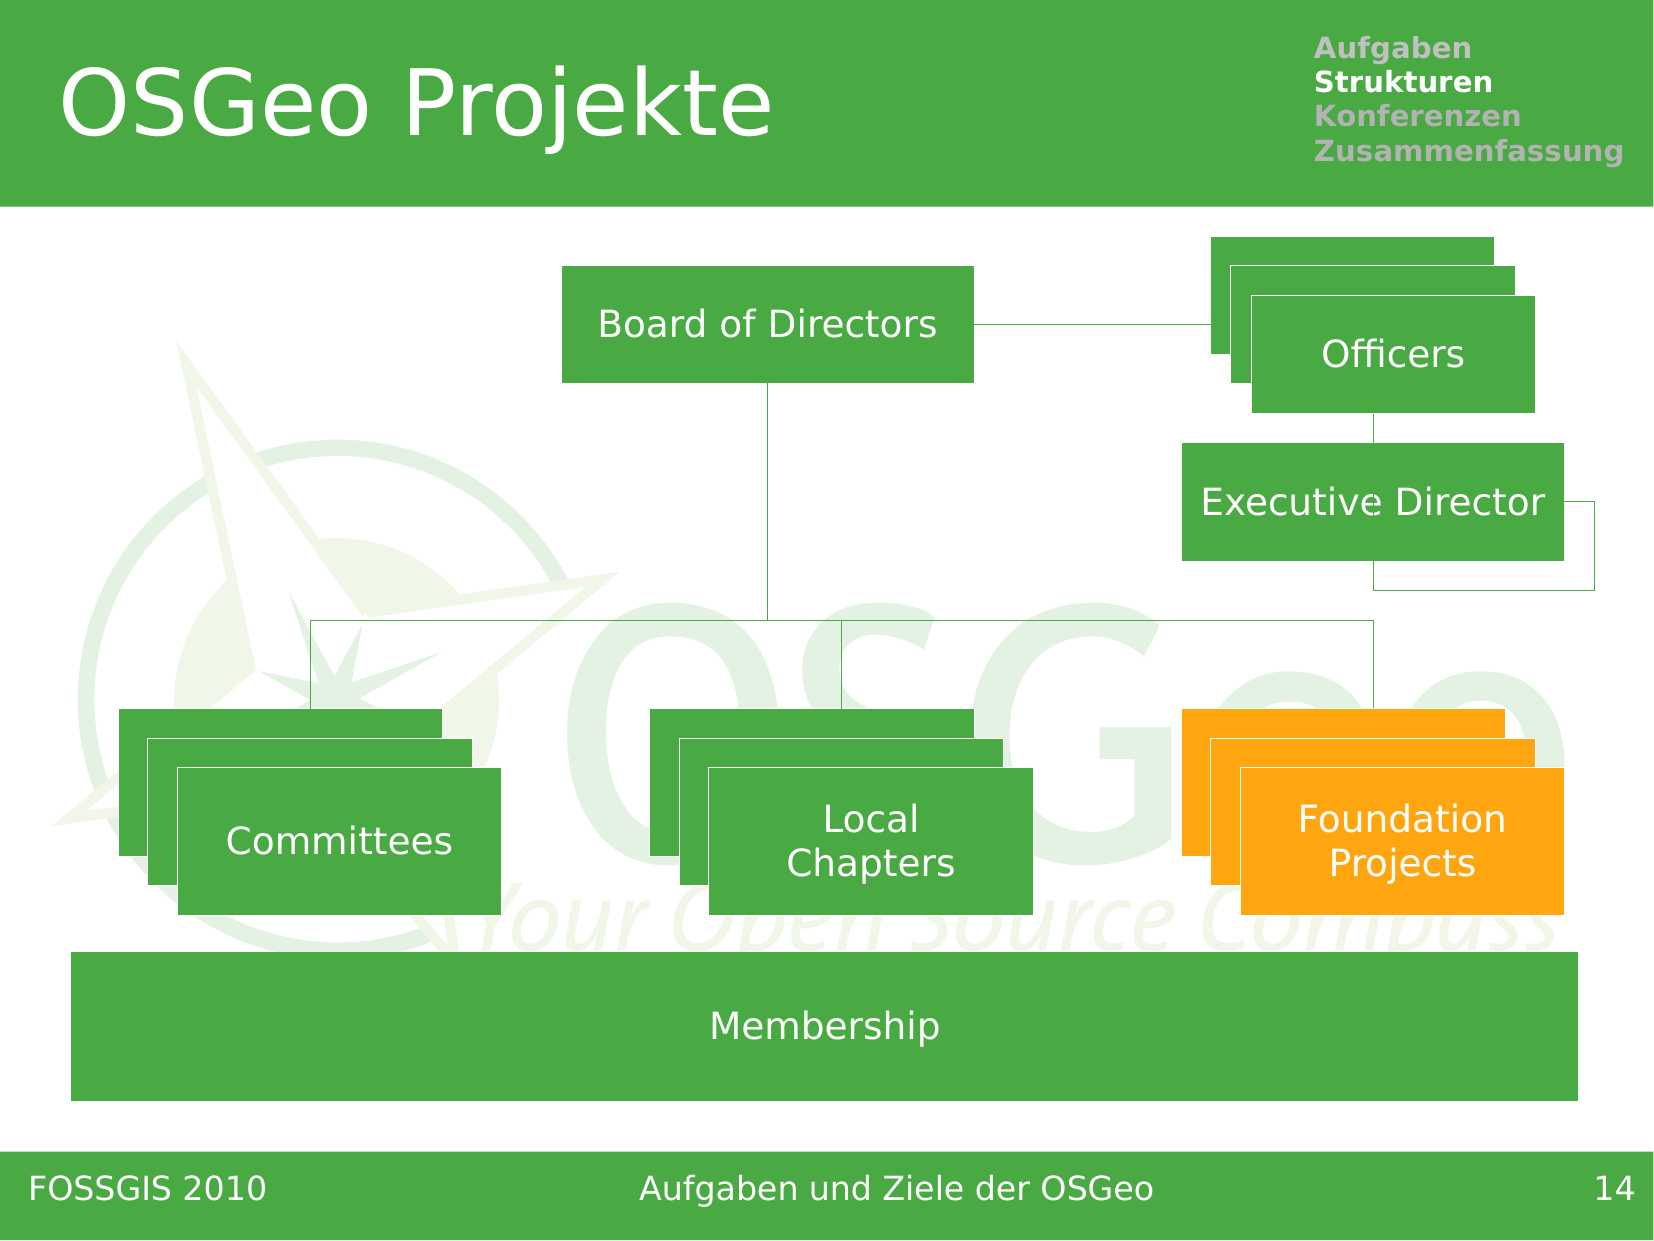

Aufgaben
Strukturen
Konferenzen
Zusammenfassung
# OSGeo Projekte
Officers
Officers
Officers
Board of Directors
Executive Director
Committees
Committees
Committees
Local
Chapters
Local
Chapters
Local
Chapters
Local
Chapters
Local
Chapters
Foundation
Projects
Membership
FOSSGIS 2010
Aufgaben und Ziele der OSGeo
14